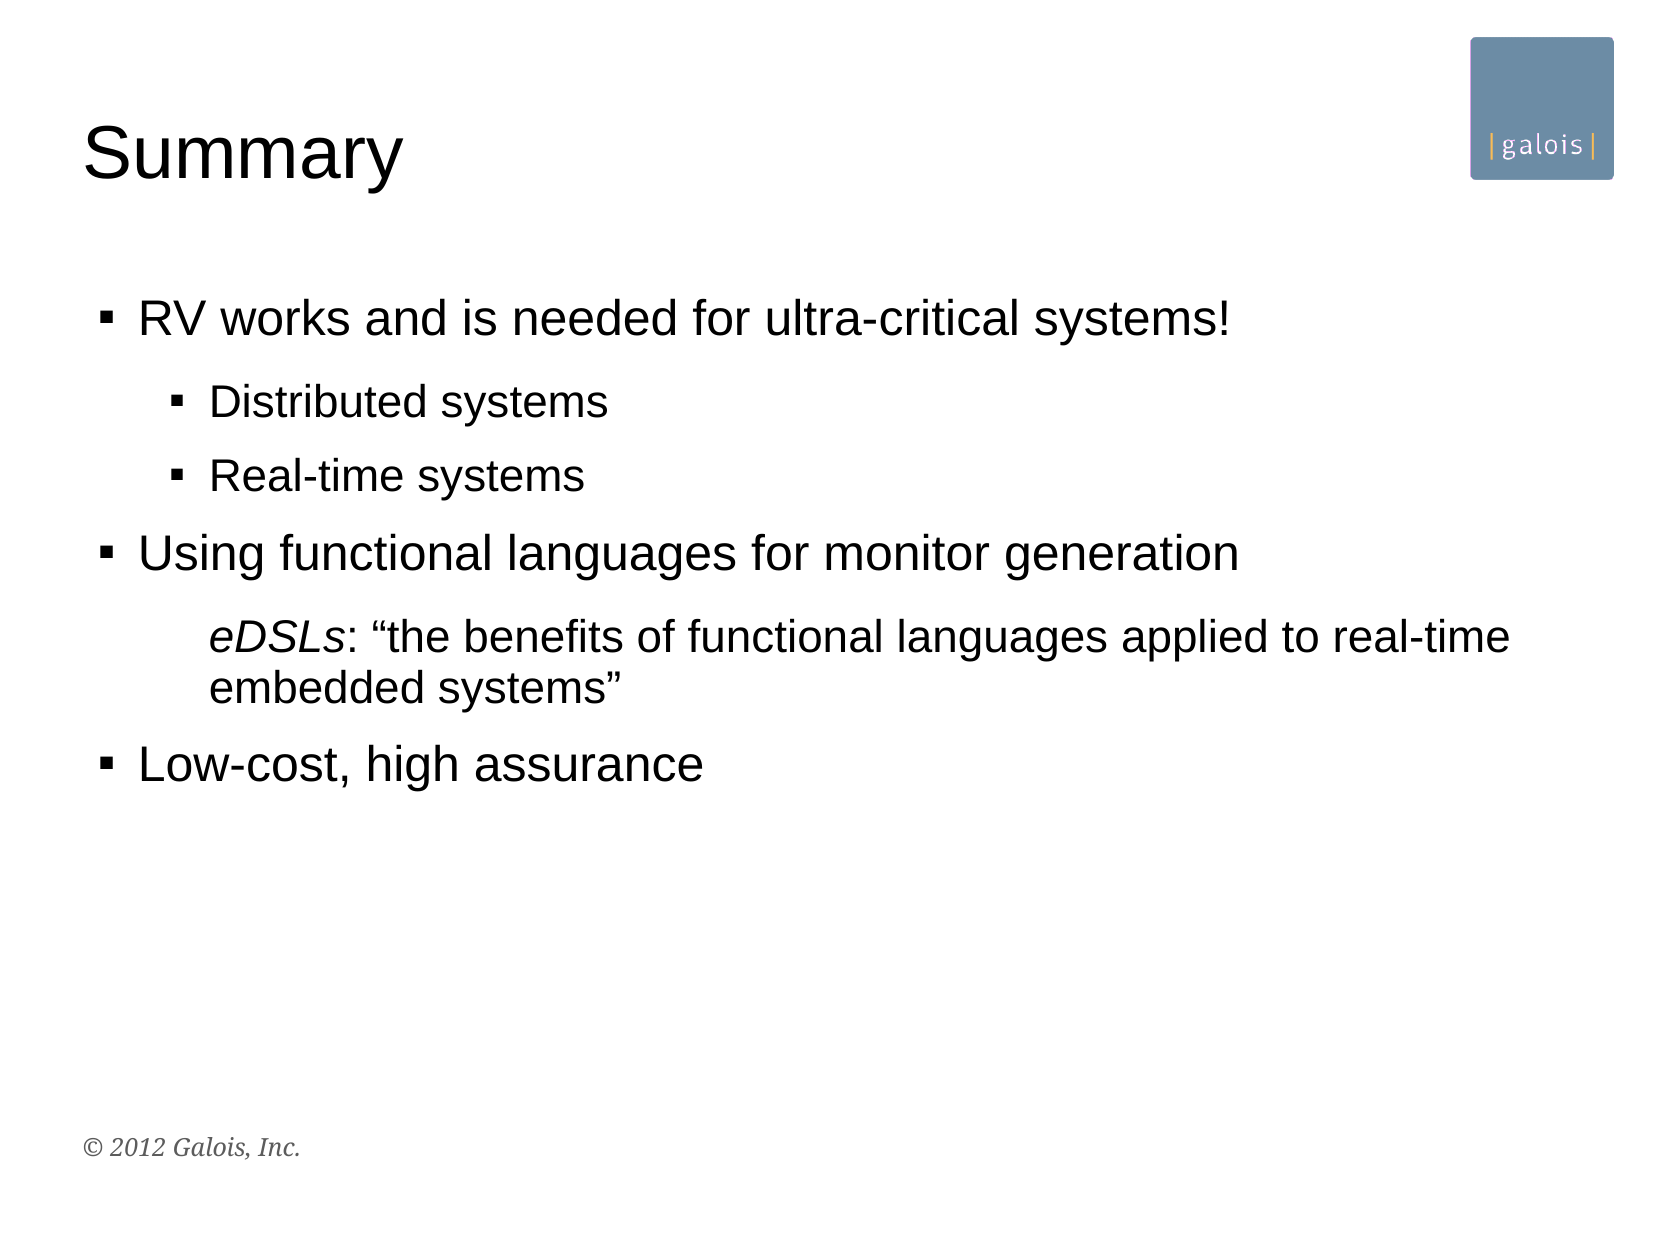

# Summary
RV works and is needed for ultra-critical systems!
Distributed systems
Real-time systems
Using functional languages for monitor generation
eDSLs: “the benefits of functional languages applied to real-time embedded systems”
Low-cost, high assurance